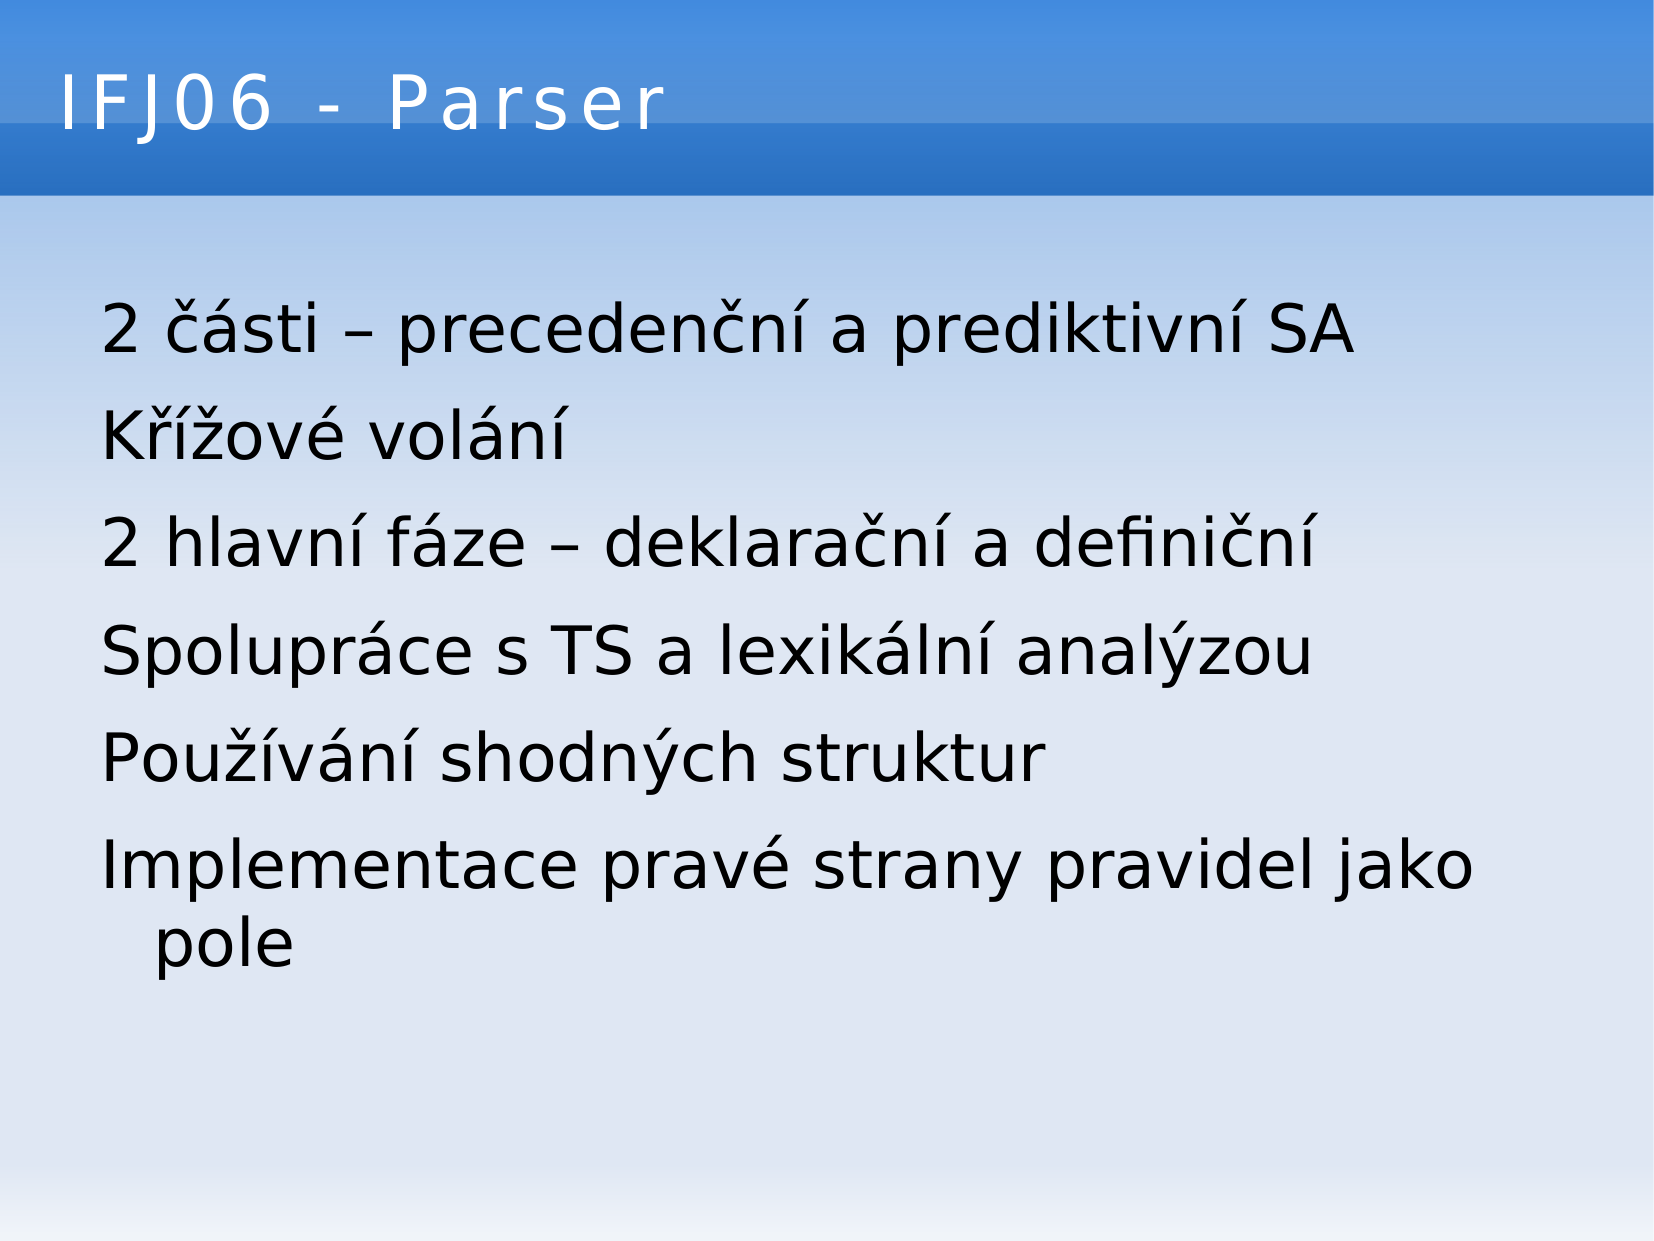

# IFJ06 - Parser
2 části – precedenční a prediktivní SA
Křížové volání
2 hlavní fáze – deklarační a definiční
Spolupráce s TS a lexikální analýzou
Používání shodných struktur
Implementace pravé strany pravidel jako pole